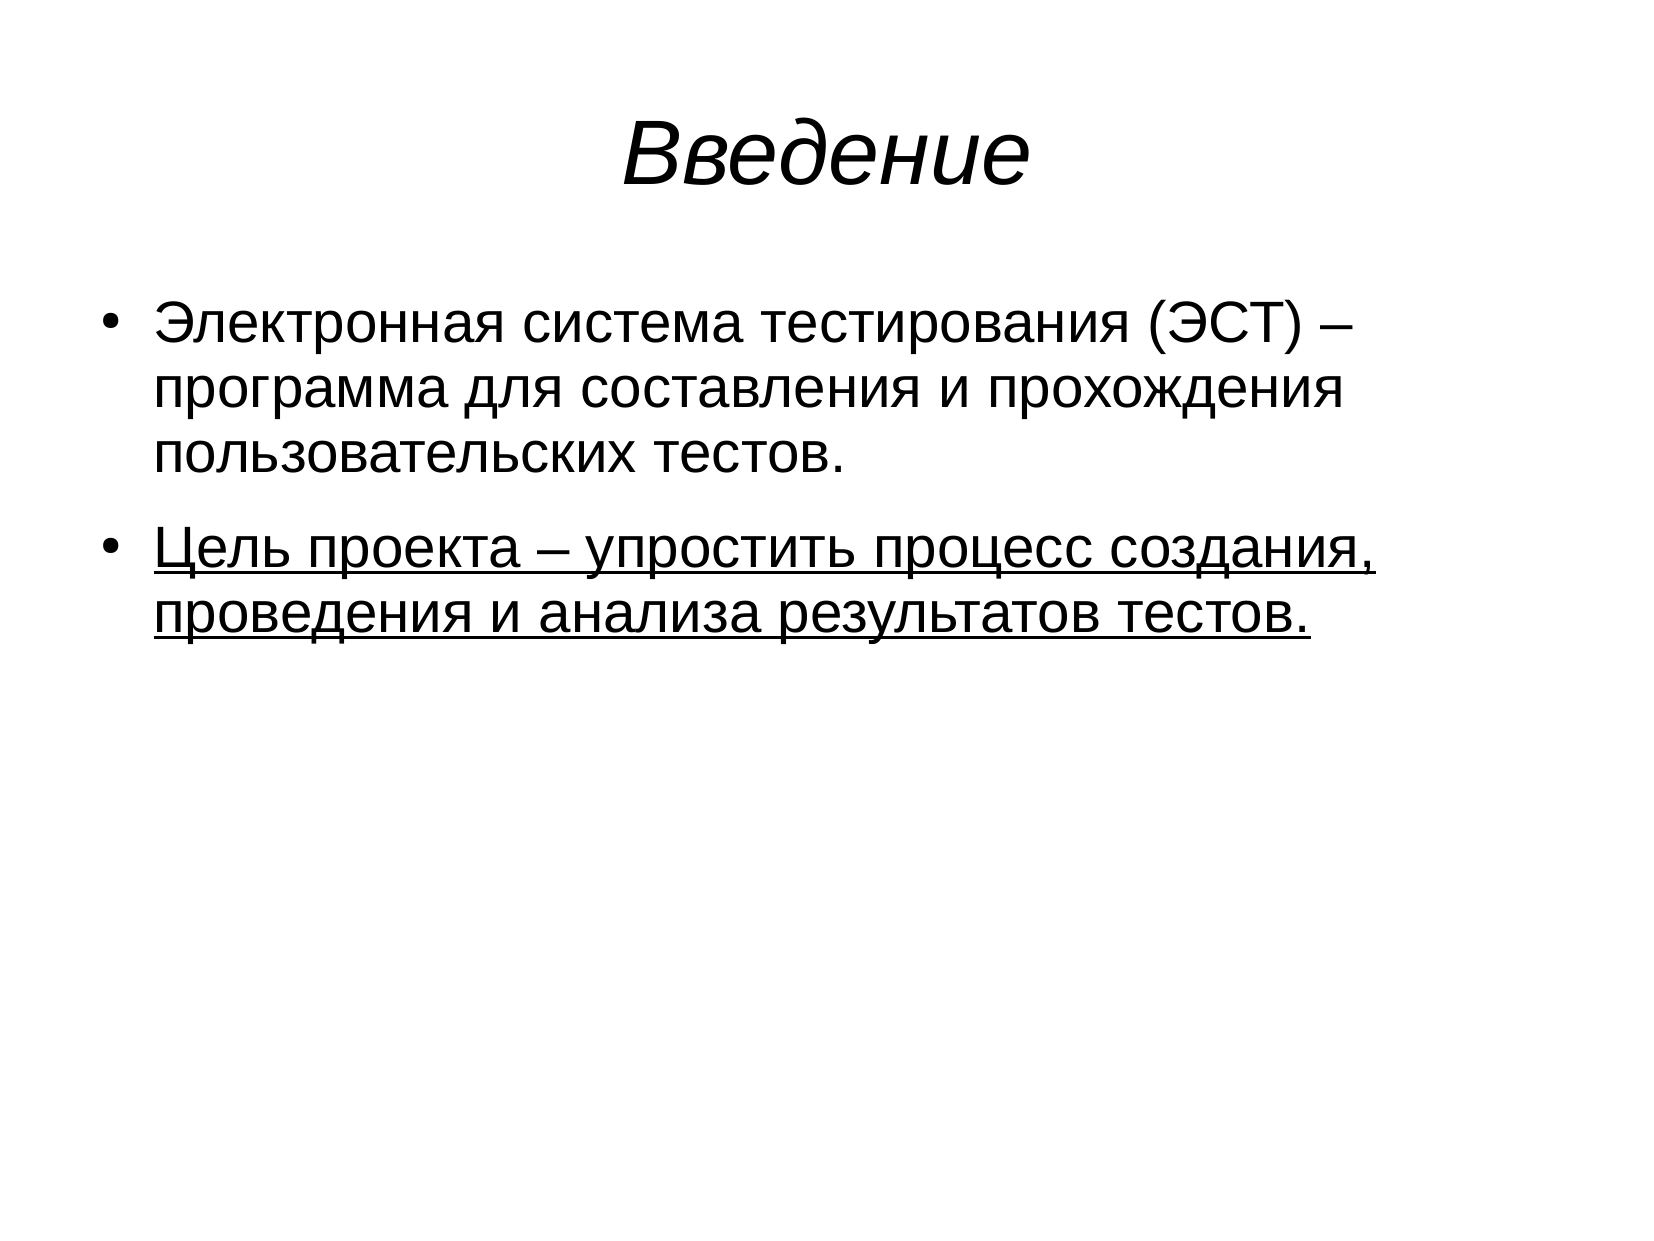

# Введение
Электронная система тестирования (ЭСТ) – программа для составления и прохождения пользовательских тестов.
Цель проекта – упростить процесс создания, проведения и анализа результатов тестов.